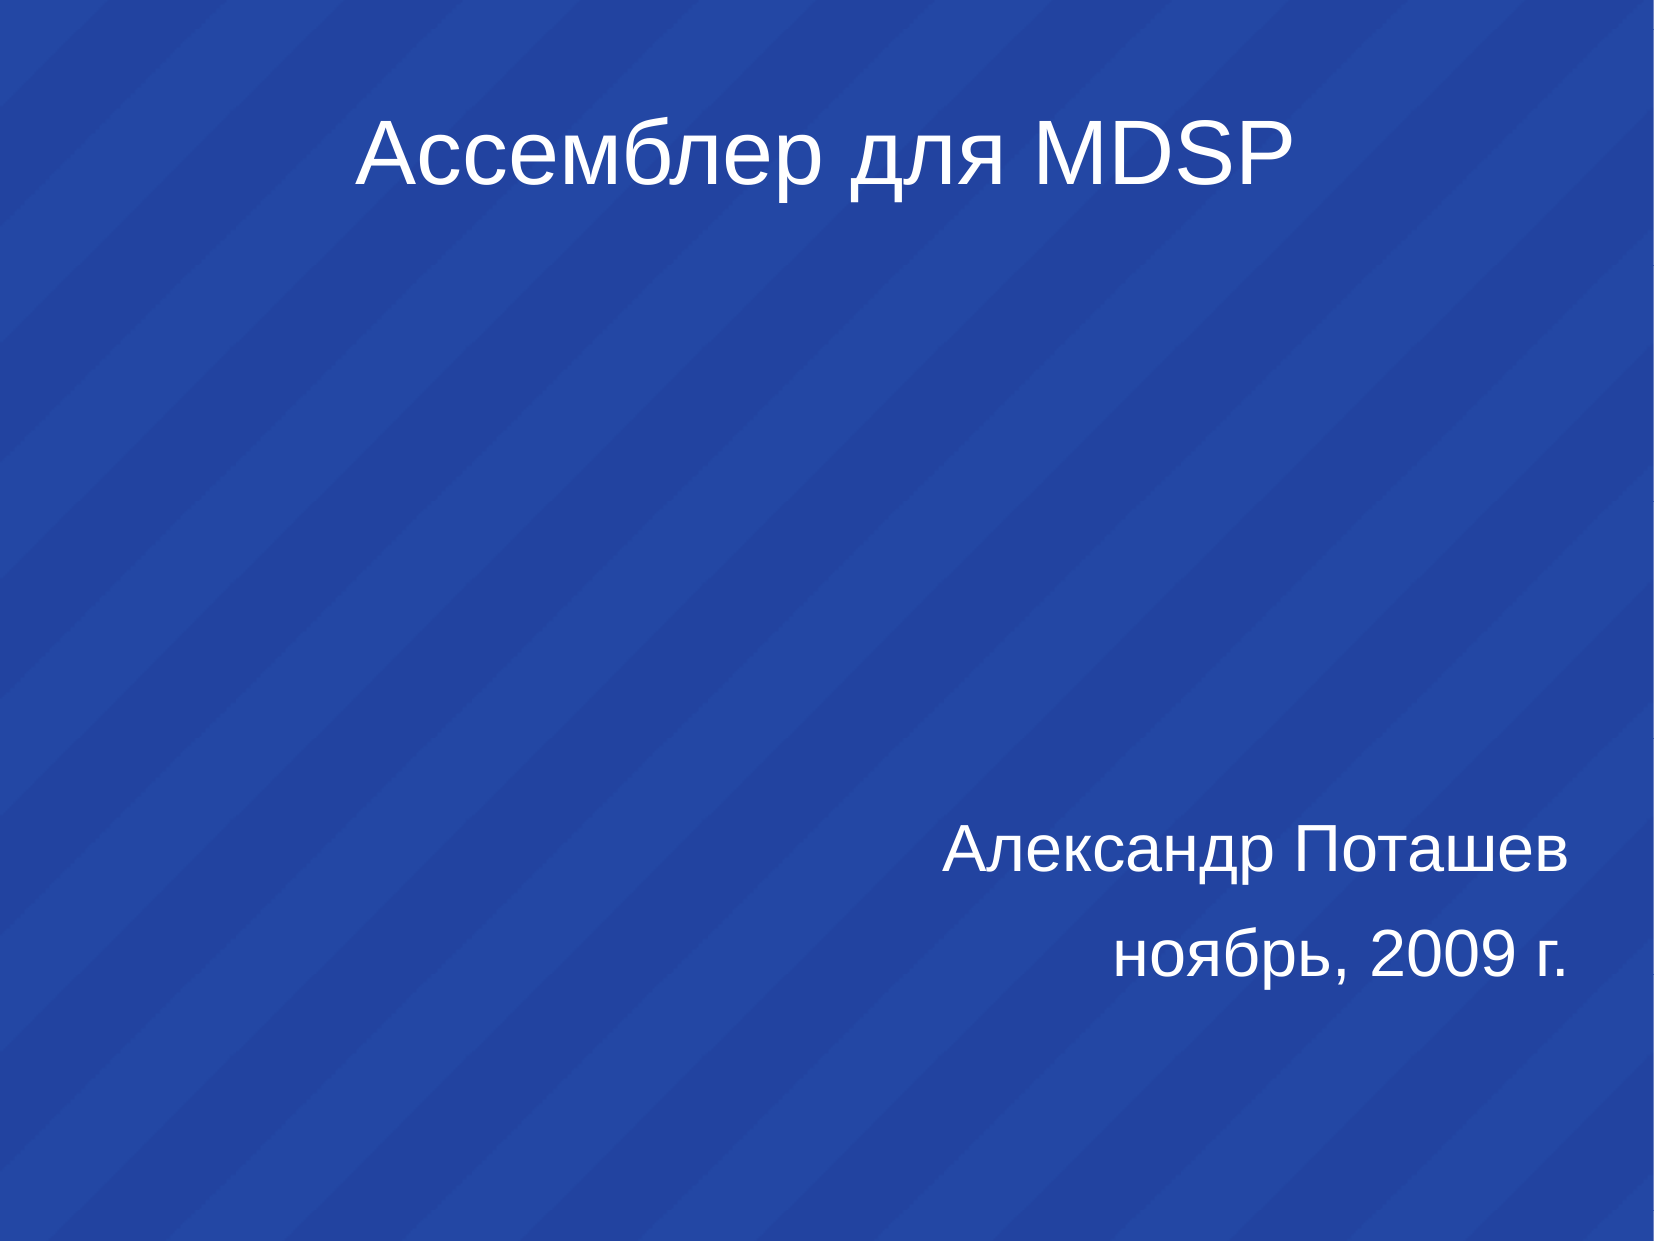

# Ассемблер для MDSP
Александр Поташев
ноябрь, 2009 г.